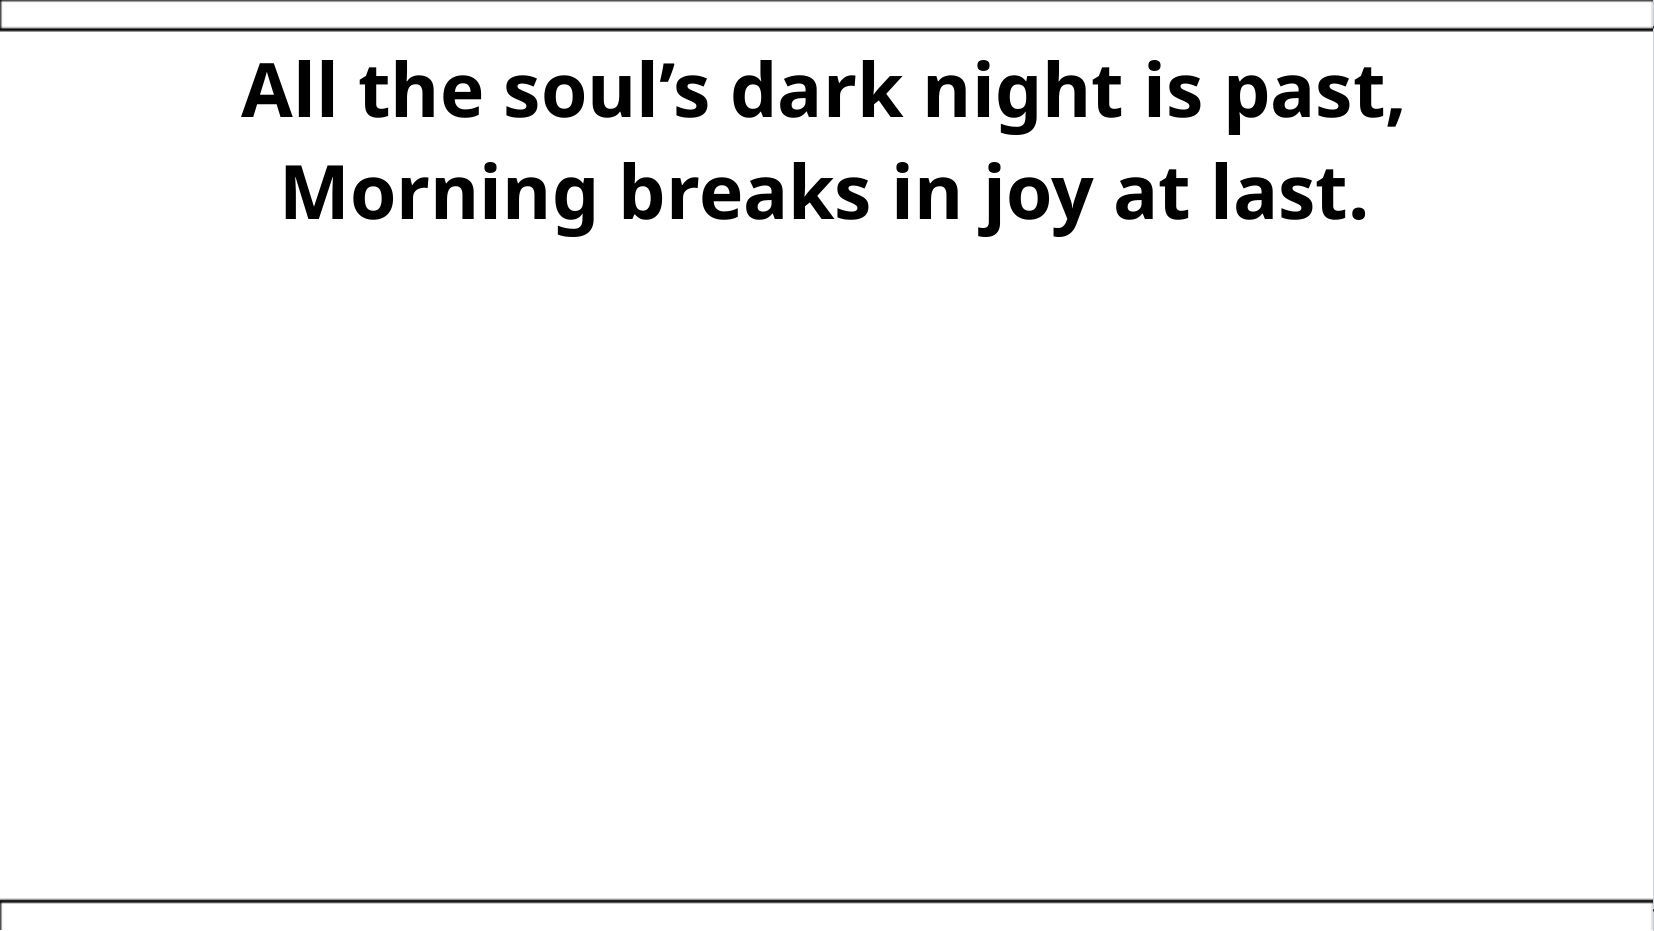

All the soul’s dark night is past,
Morning breaks in joy at last.